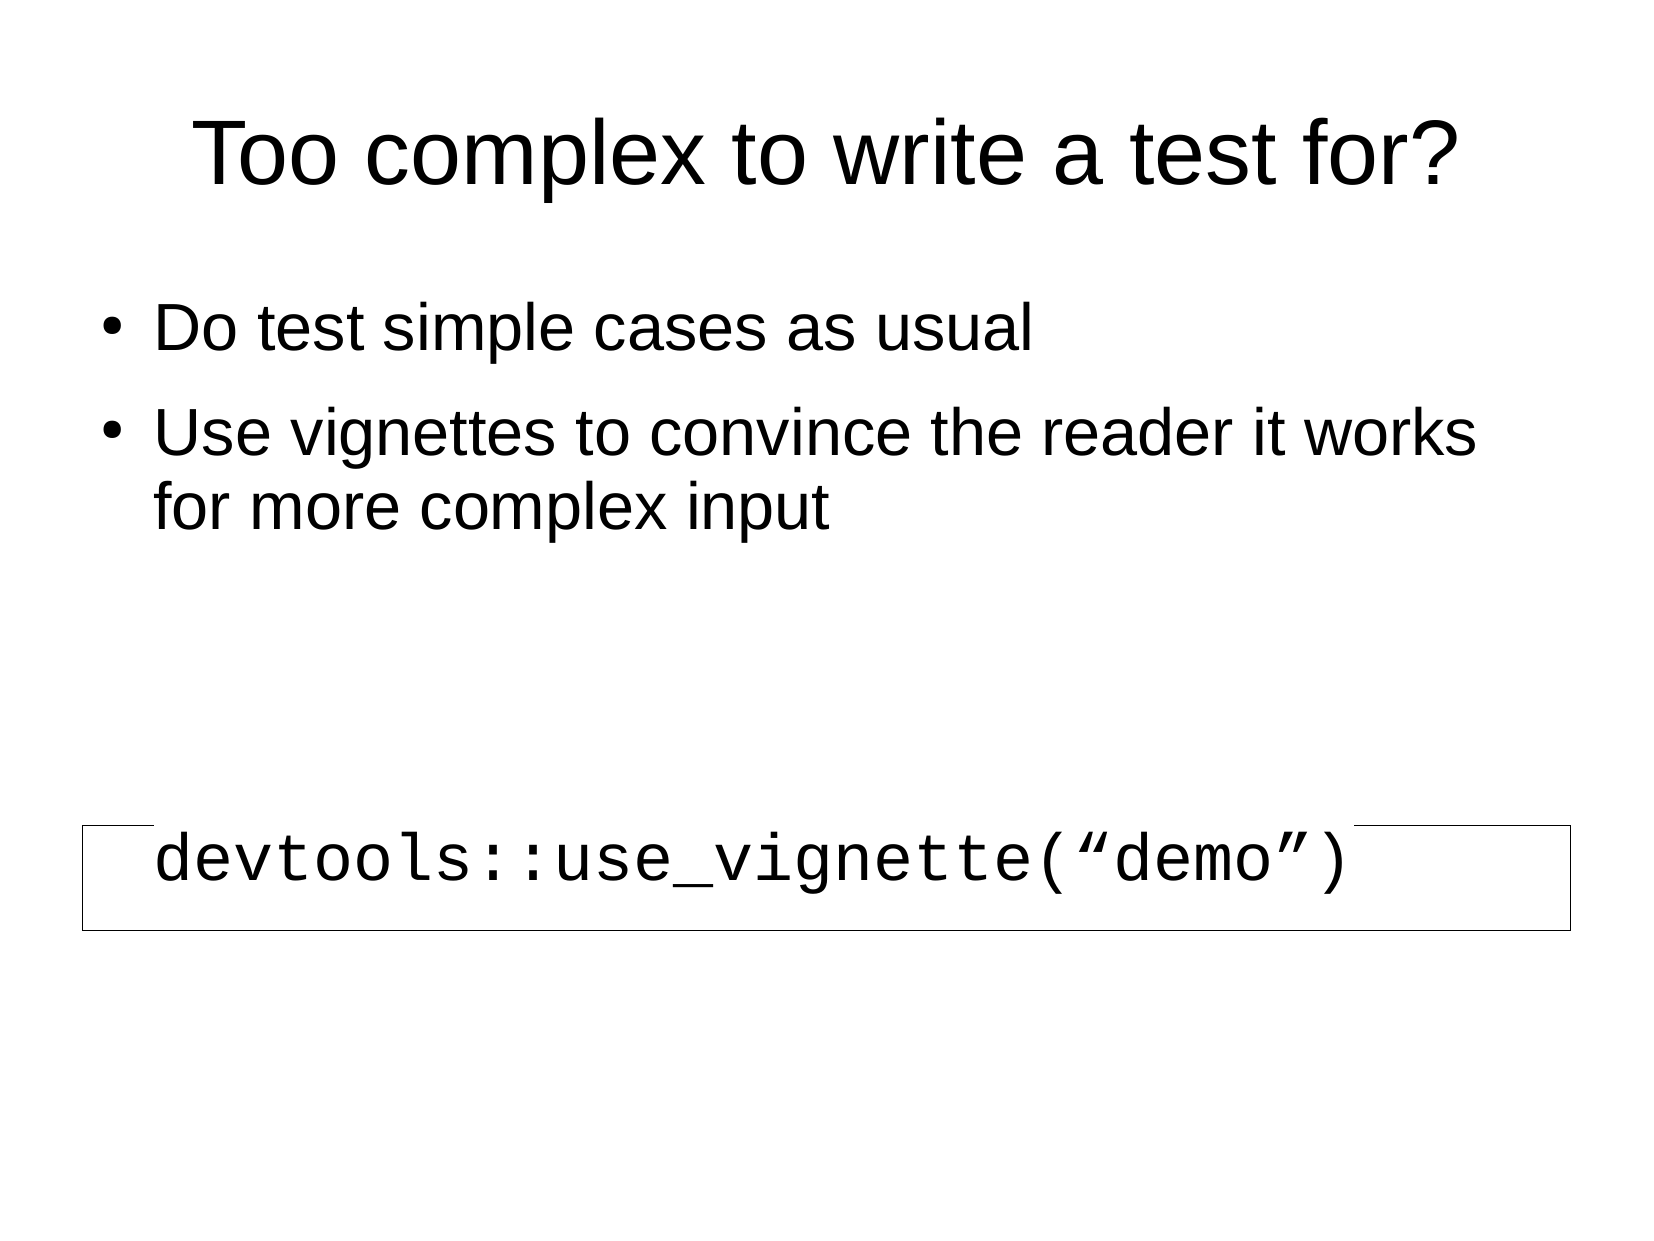

# Too complex to write a test for?
Do test simple cases as usual
Use vignettes to convince the reader it works for more complex input
devtools::use_vignette(“demo”)